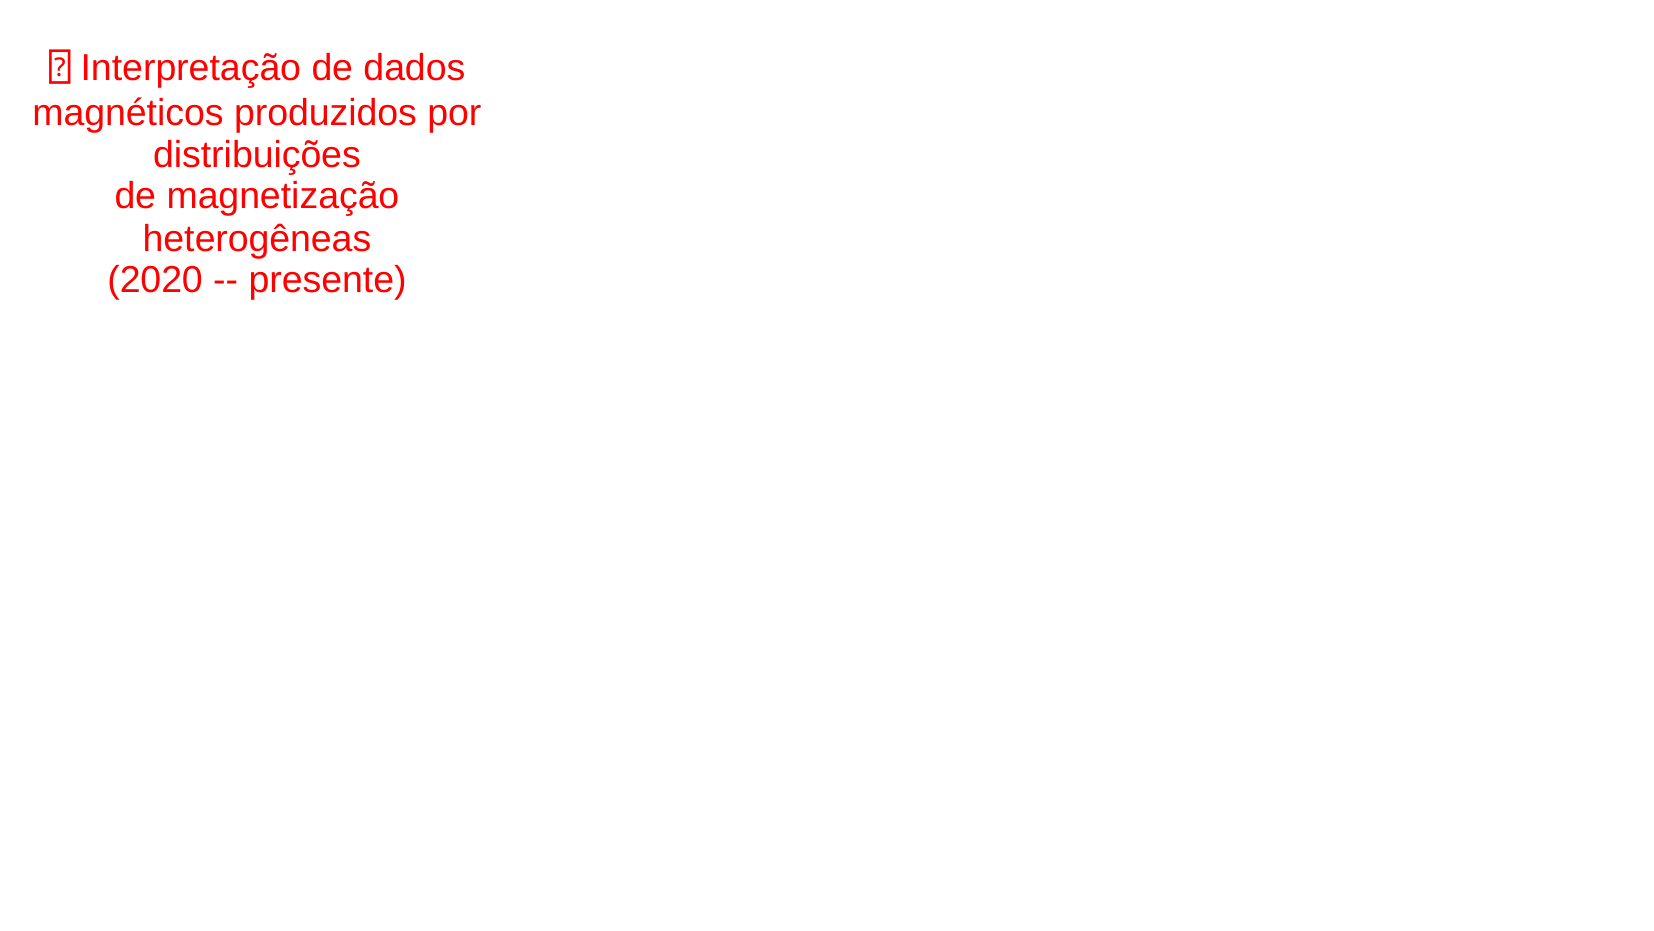

⍰ Interpretação de dados magnéticos produzidos por distribuições
de magnetização heterogêneas
(2020 -- presente)